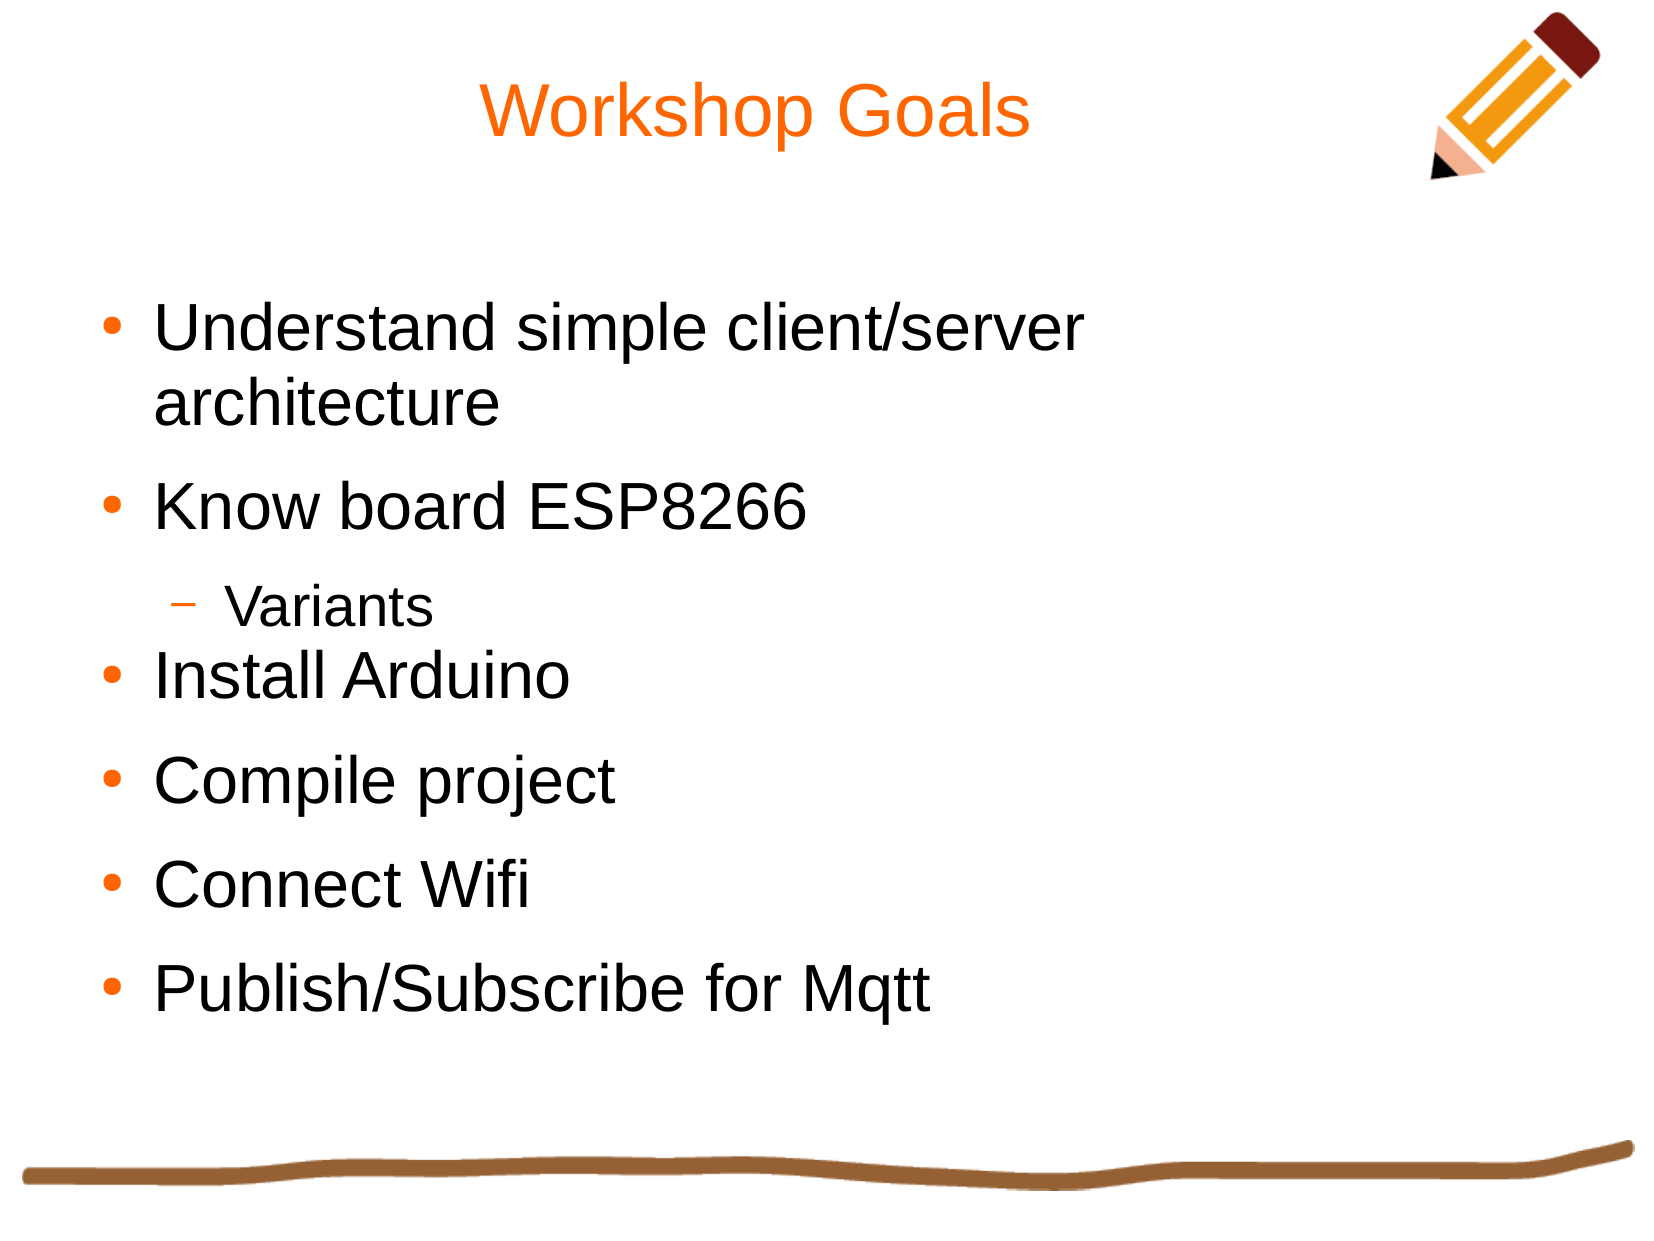

# Workshop Goals
Understand simple client/server architecture
Know board ESP8266
Variants
Install Arduino
Compile project
Connect Wifi
Publish/Subscribe for Mqtt